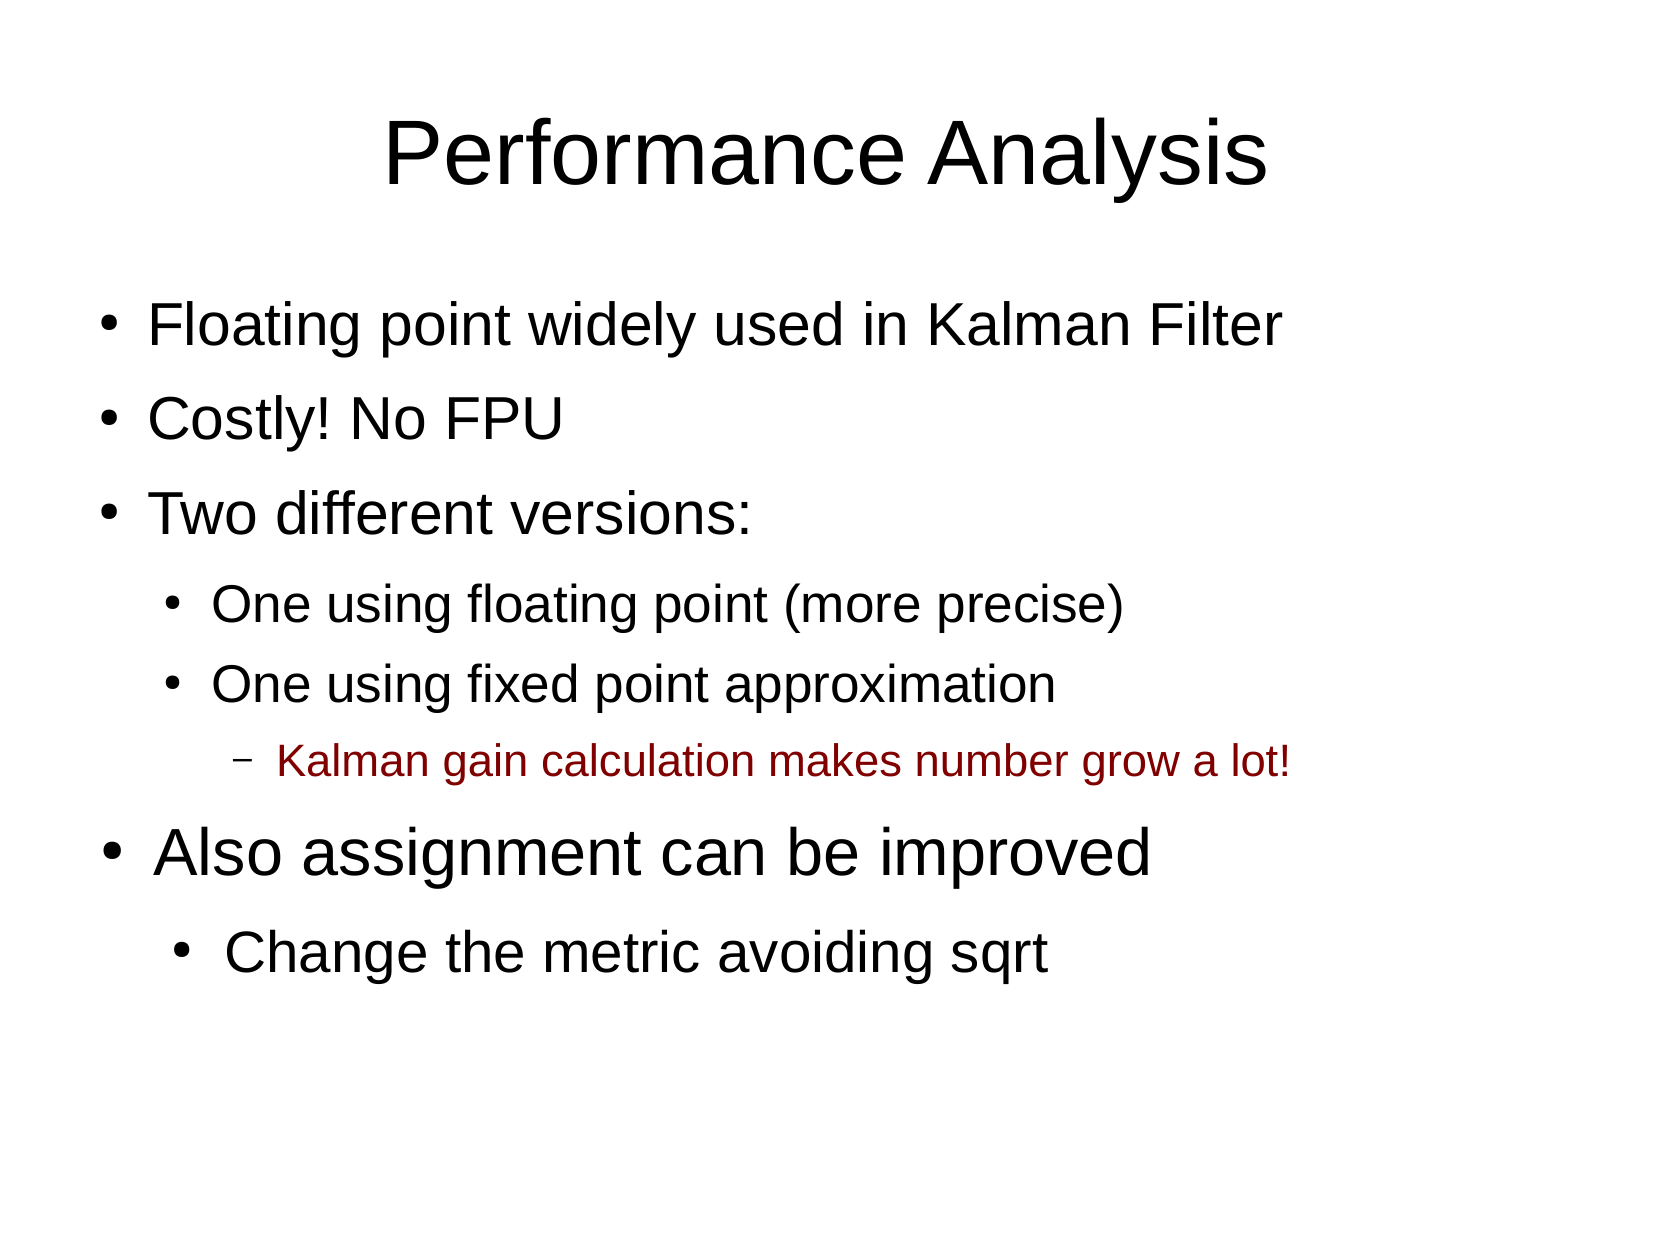

# Performance Analysis
Floating point widely used in Kalman Filter
Costly! No FPU
Two different versions:
One using floating point (more precise)
One using fixed point approximation
Kalman gain calculation makes number grow a lot!
Also assignment can be improved
Change the metric avoiding sqrt